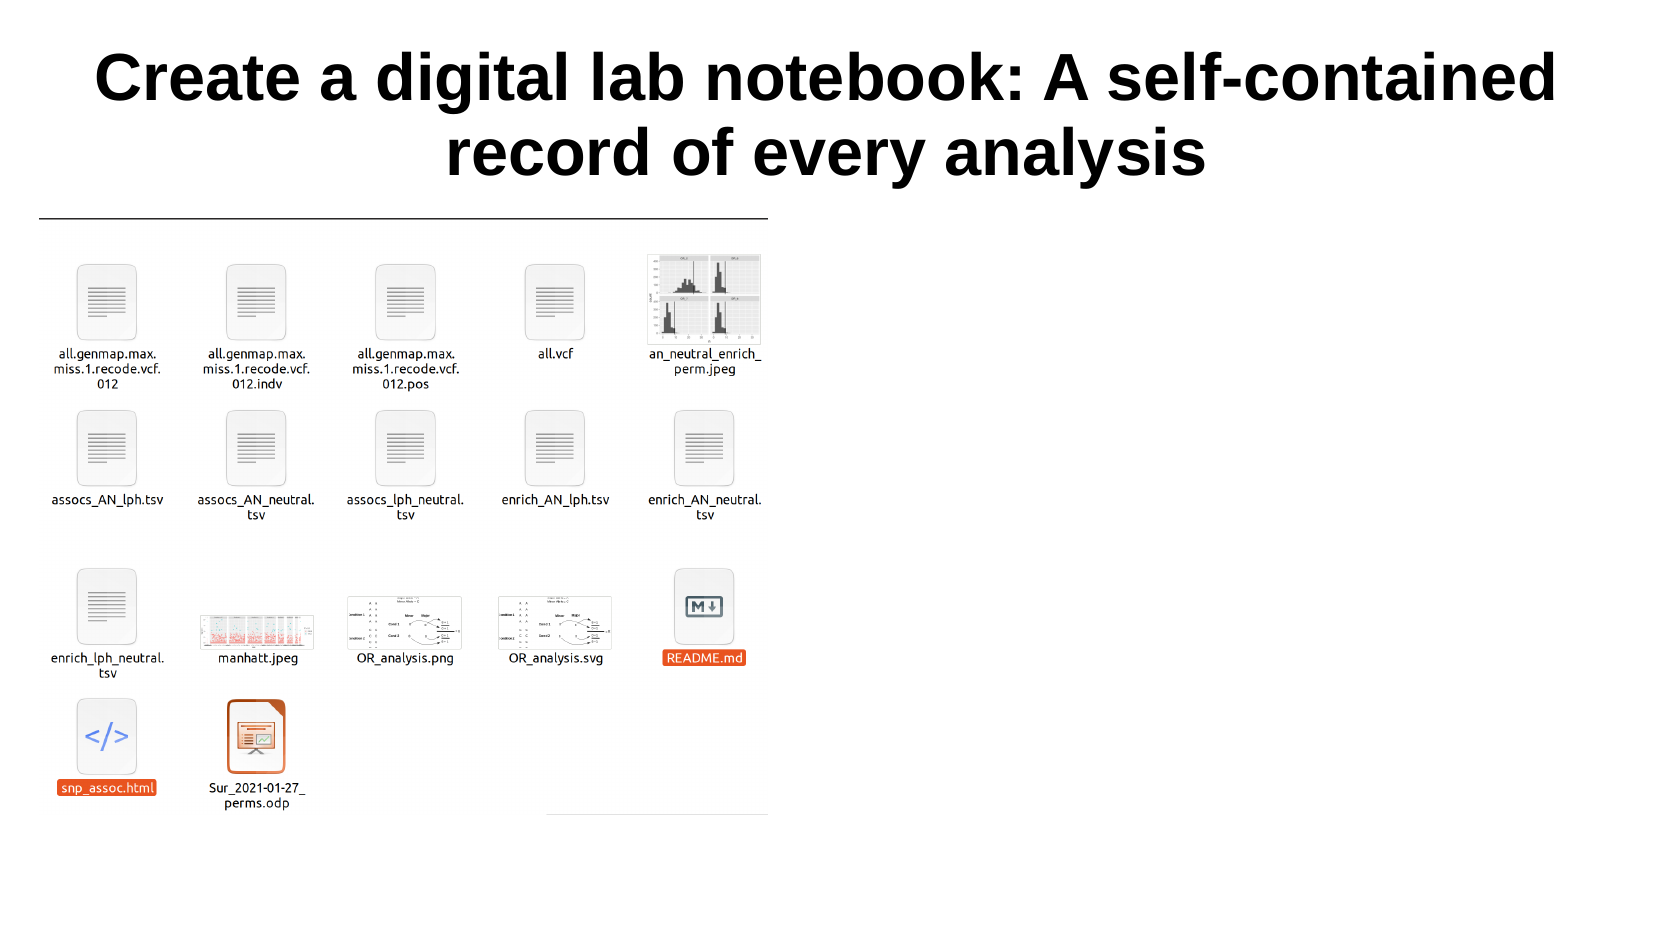

# Create a digital lab notebook: A self-contained record of every analysis